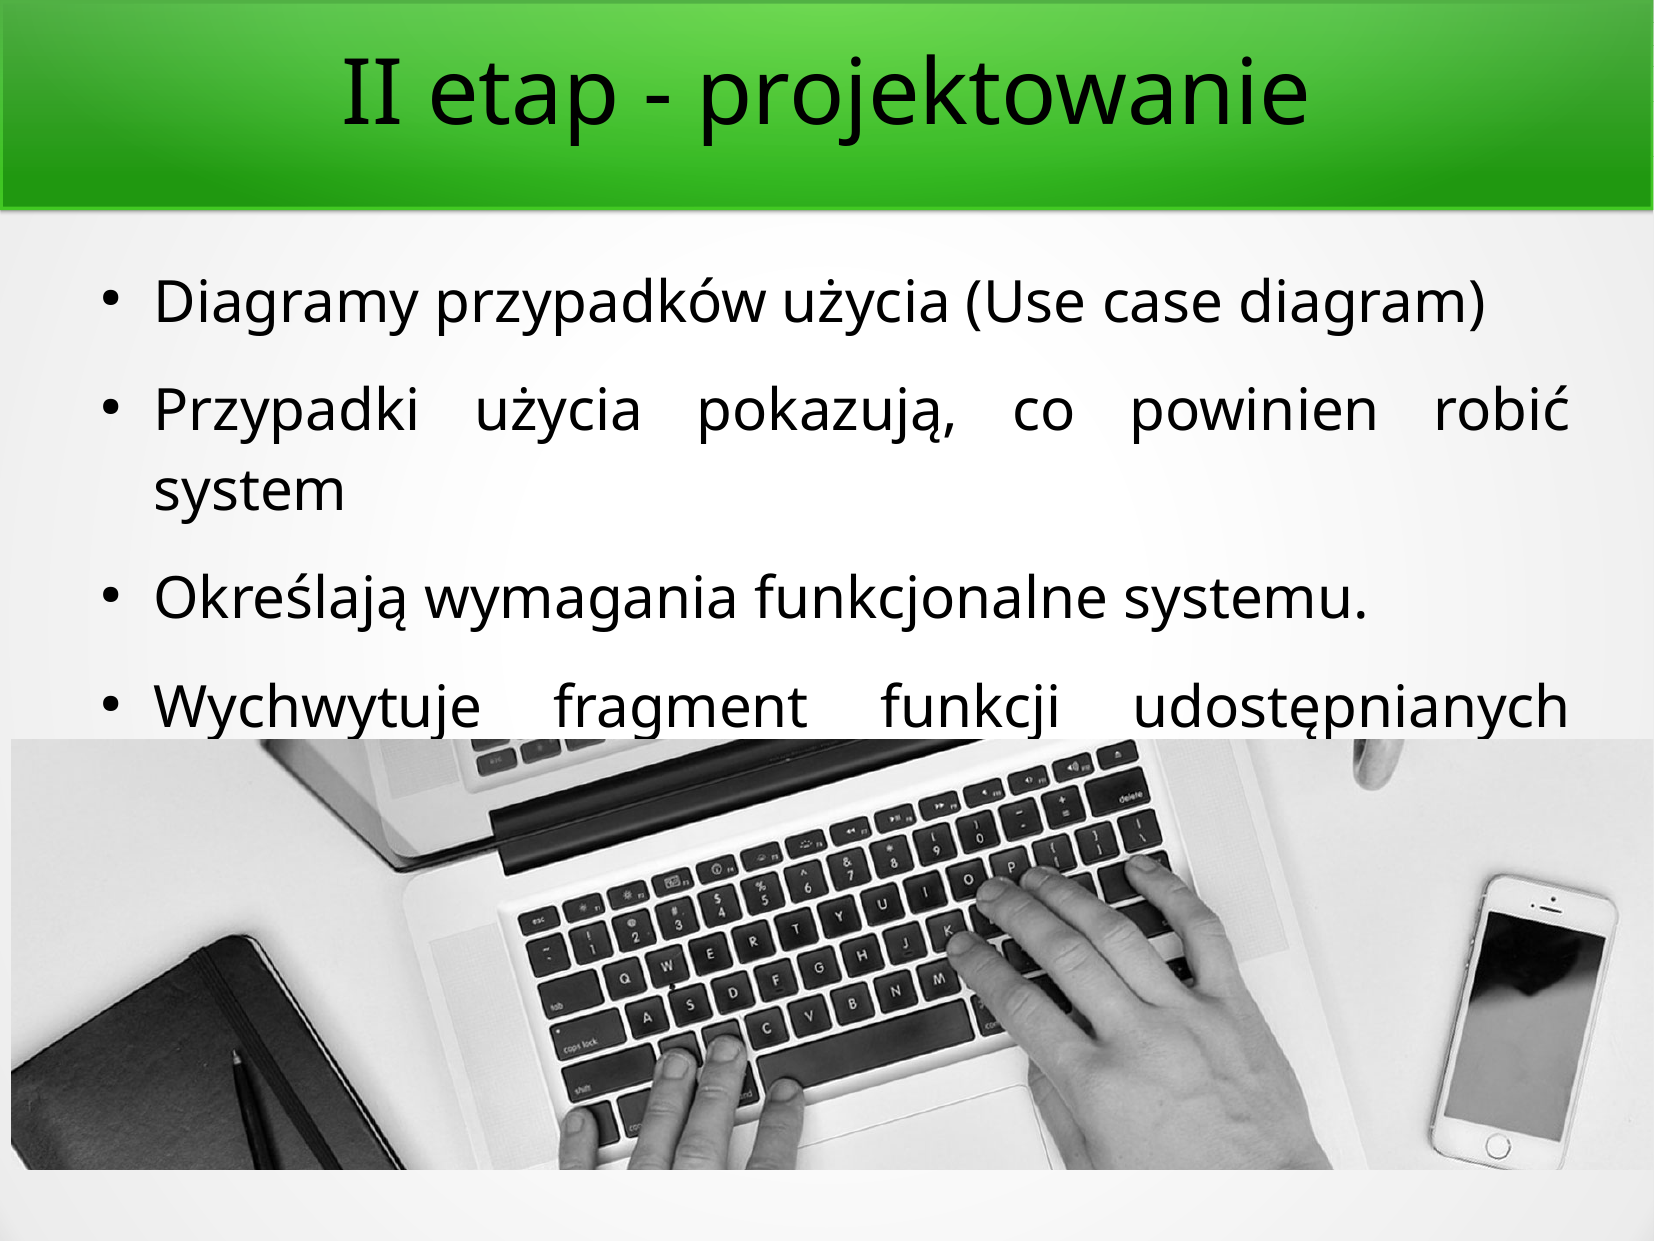

# II etap - projektowanie
Diagramy przypadków użycia (Use case diagram)
Przypadki użycia pokazują, co powinien robić system
Określają wymagania funkcjonalne systemu.
Wychwytuje fragment funkcji udostępnianych przez system.